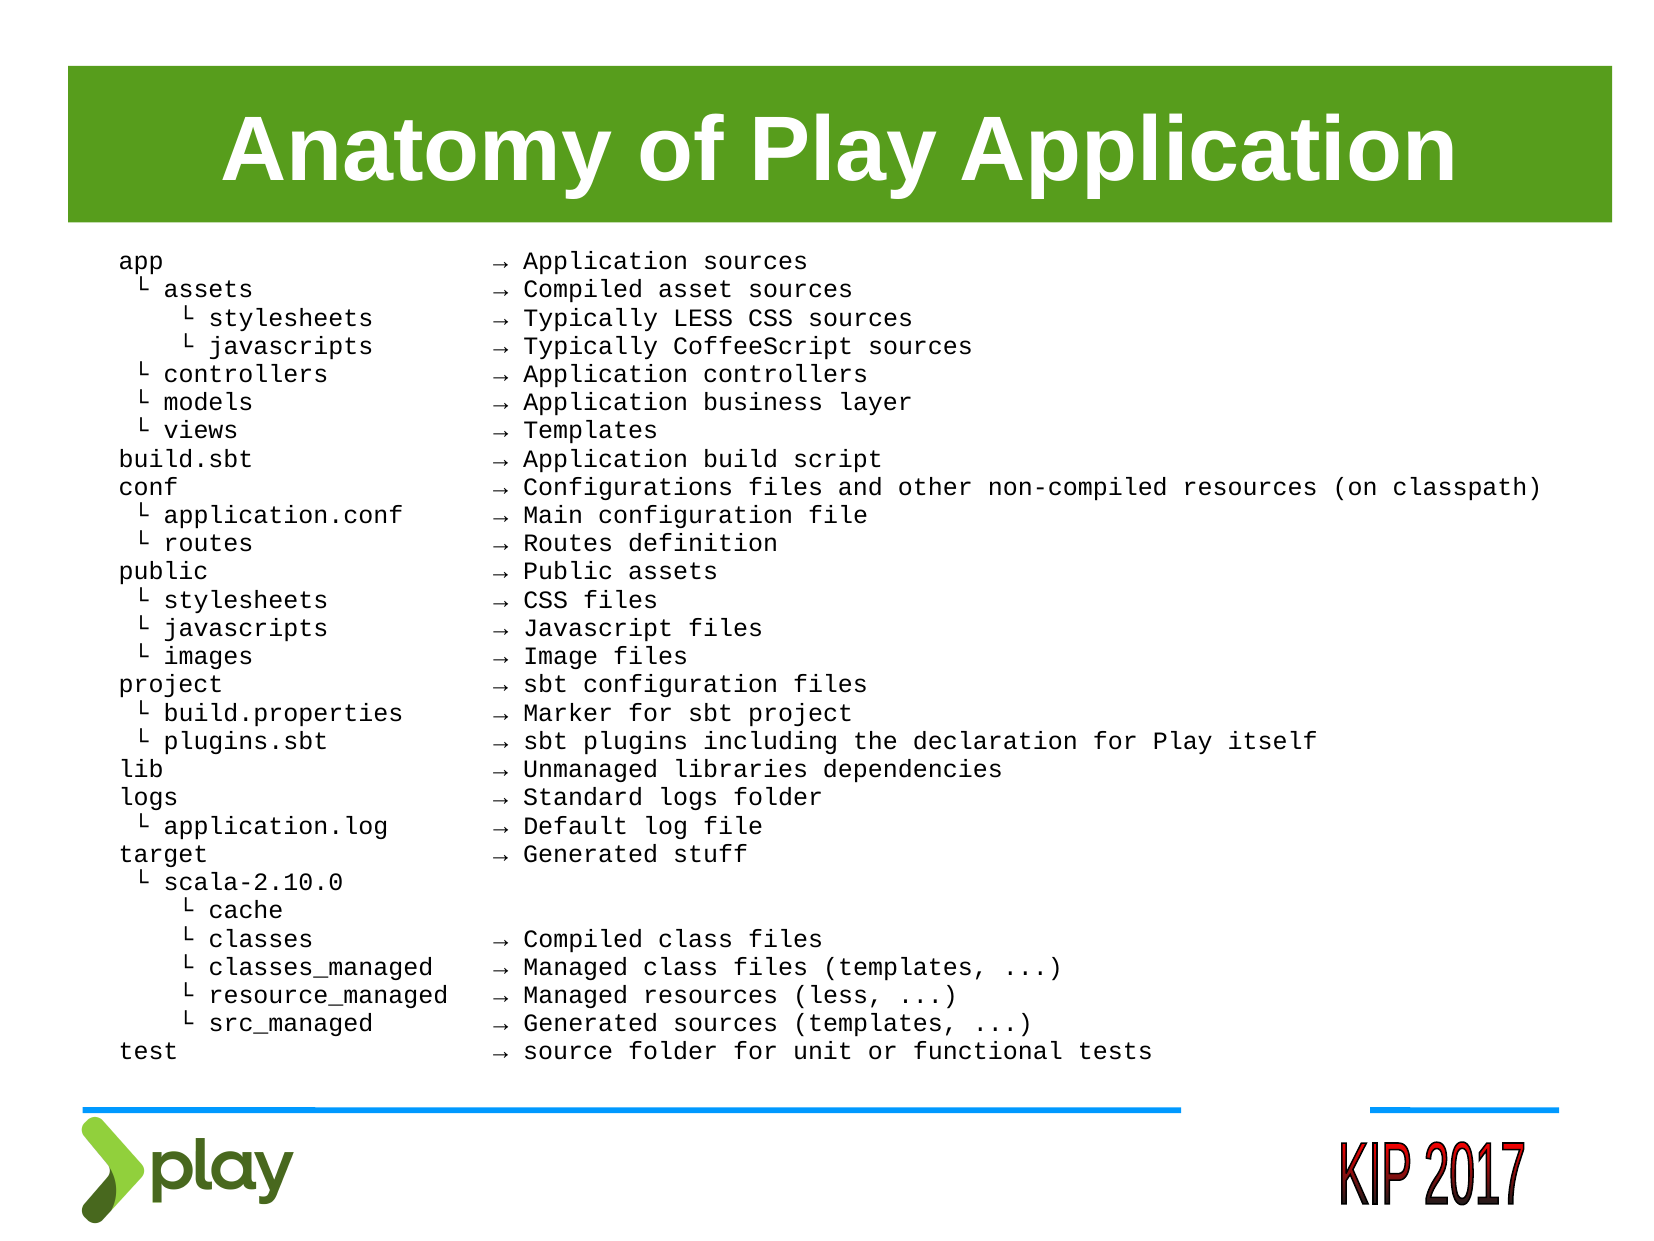

# Anatomy of Play Application
app → Application sources
 └ assets → Compiled asset sources
 └ stylesheets → Typically LESS CSS sources
 └ javascripts → Typically CoffeeScript sources
 └ controllers → Application controllers
 └ models → Application business layer
 └ views → Templates
build.sbt → Application build script
conf → Configurations files and other non-compiled resources (on classpath)
 └ application.conf → Main configuration file
 └ routes → Routes definition
public → Public assets
 └ stylesheets → CSS files
 └ javascripts → Javascript files
 └ images → Image files
project → sbt configuration files
 └ build.properties → Marker for sbt project
 └ plugins.sbt → sbt plugins including the declaration for Play itself
lib → Unmanaged libraries dependencies
logs → Standard logs folder
 └ application.log → Default log file
target → Generated stuff
 └ scala-2.10.0
 └ cache
 └ classes → Compiled class files
 └ classes_managed → Managed class files (templates, ...)
 └ resource_managed → Managed resources (less, ...)
 └ src_managed → Generated sources (templates, ...)
test → source folder for unit or functional tests